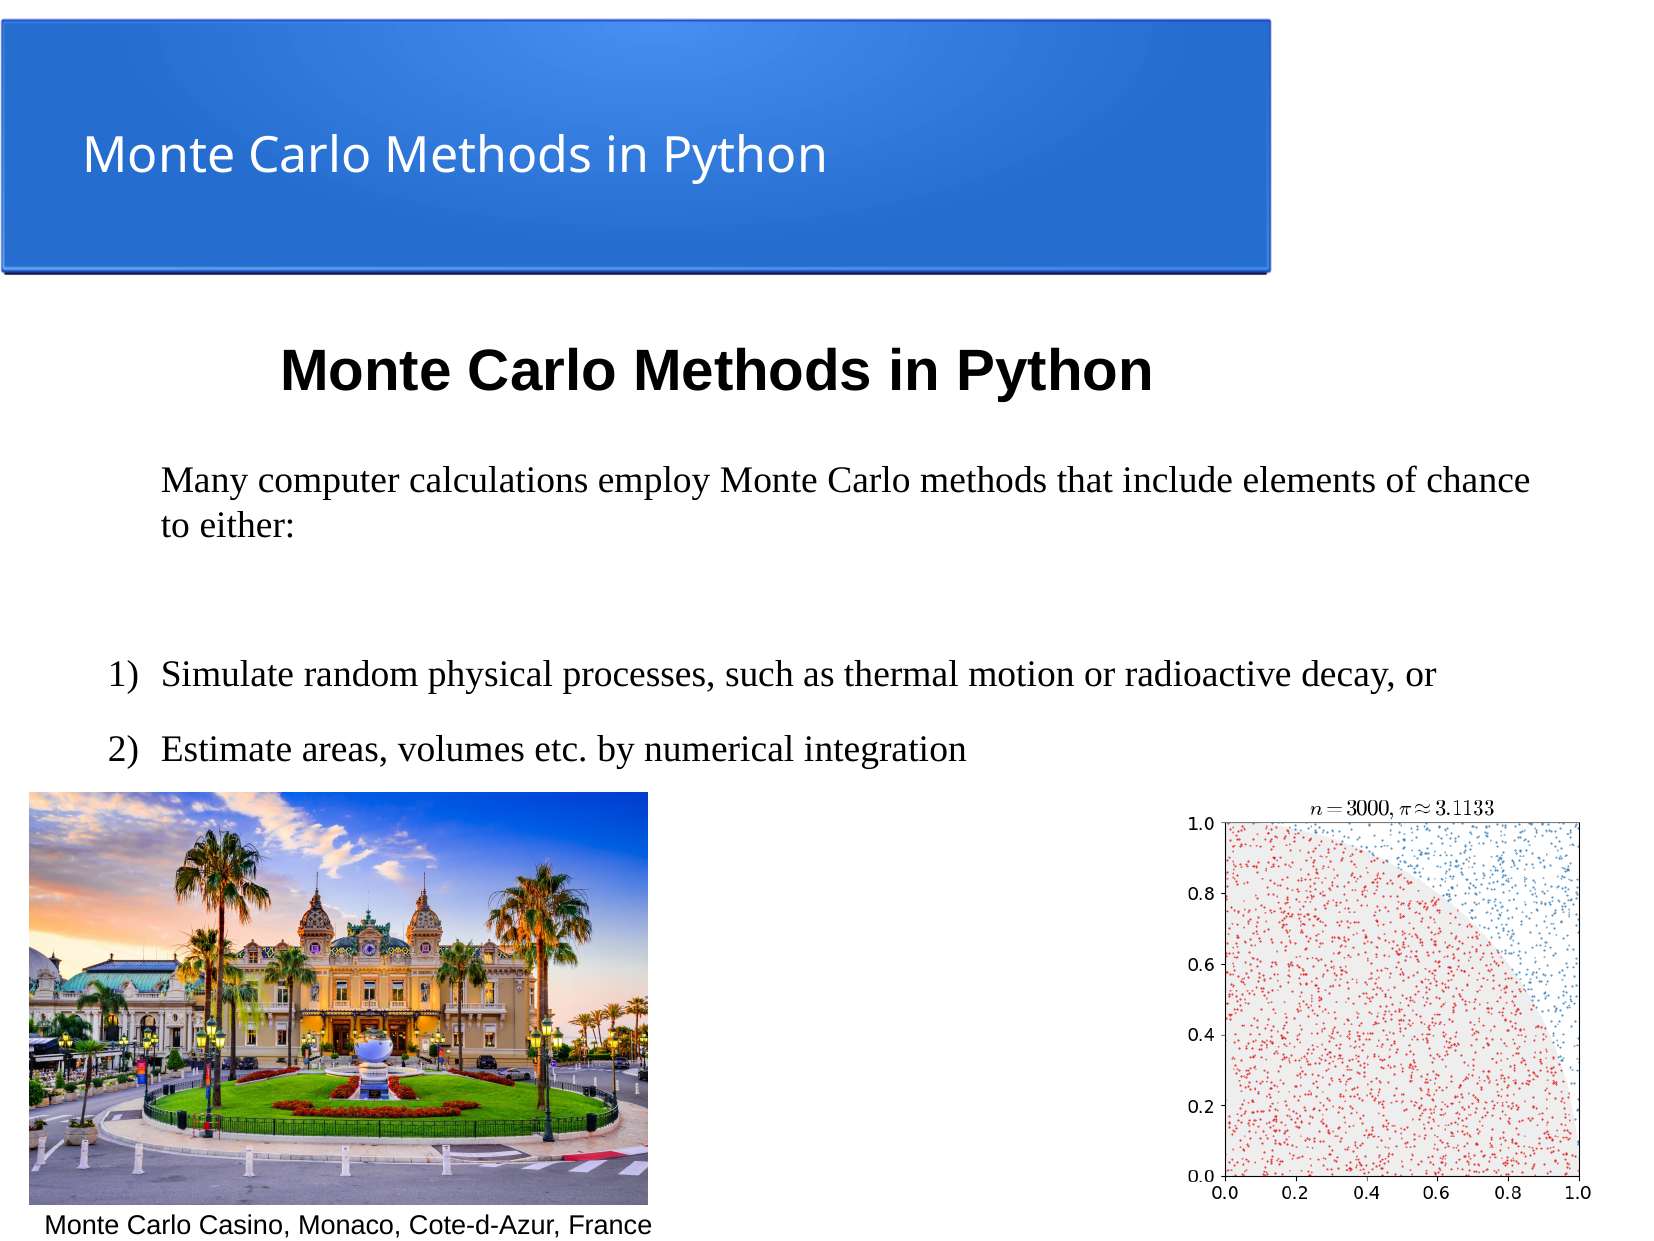

Monte Carlo Methods in Python
Monte Carlo Methods in Python
Many computer calculations employ Monte Carlo methods that include elements of chance to either:
Simulate random physical processes, such as thermal motion or radioactive decay, or
Estimate areas, volumes etc. by numerical integration
Monte Carlo Casino, Monaco, Cote-d-Azur, France